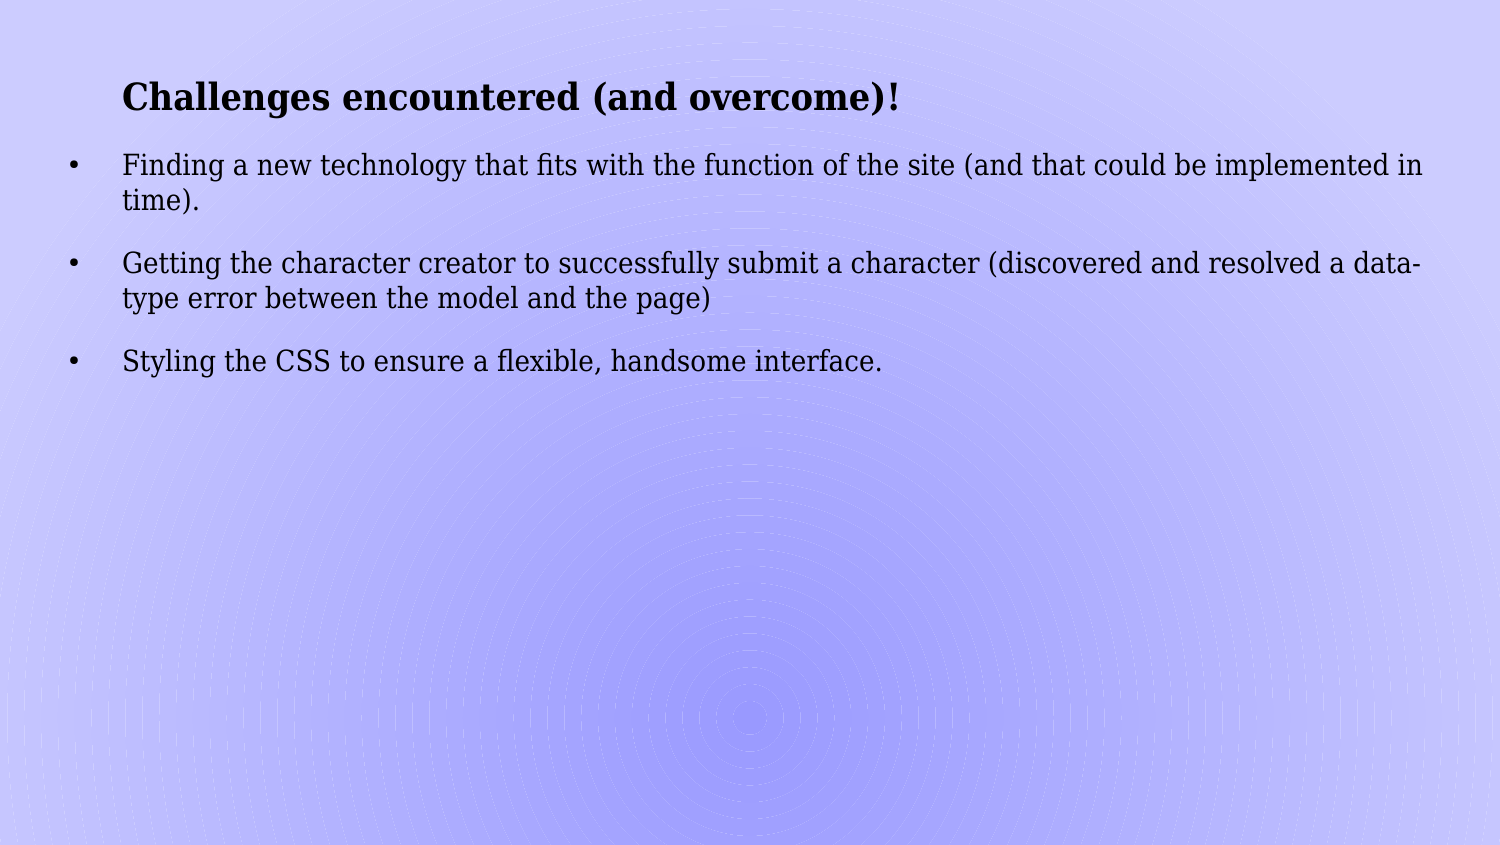

# Challenges encountered (and overcome)!
Finding a new technology that fits with the function of the site (and that could be implemented in time).
Getting the character creator to successfully submit a character (discovered and resolved a data-type error between the model and the page)
Styling the CSS to ensure a flexible, handsome interface.